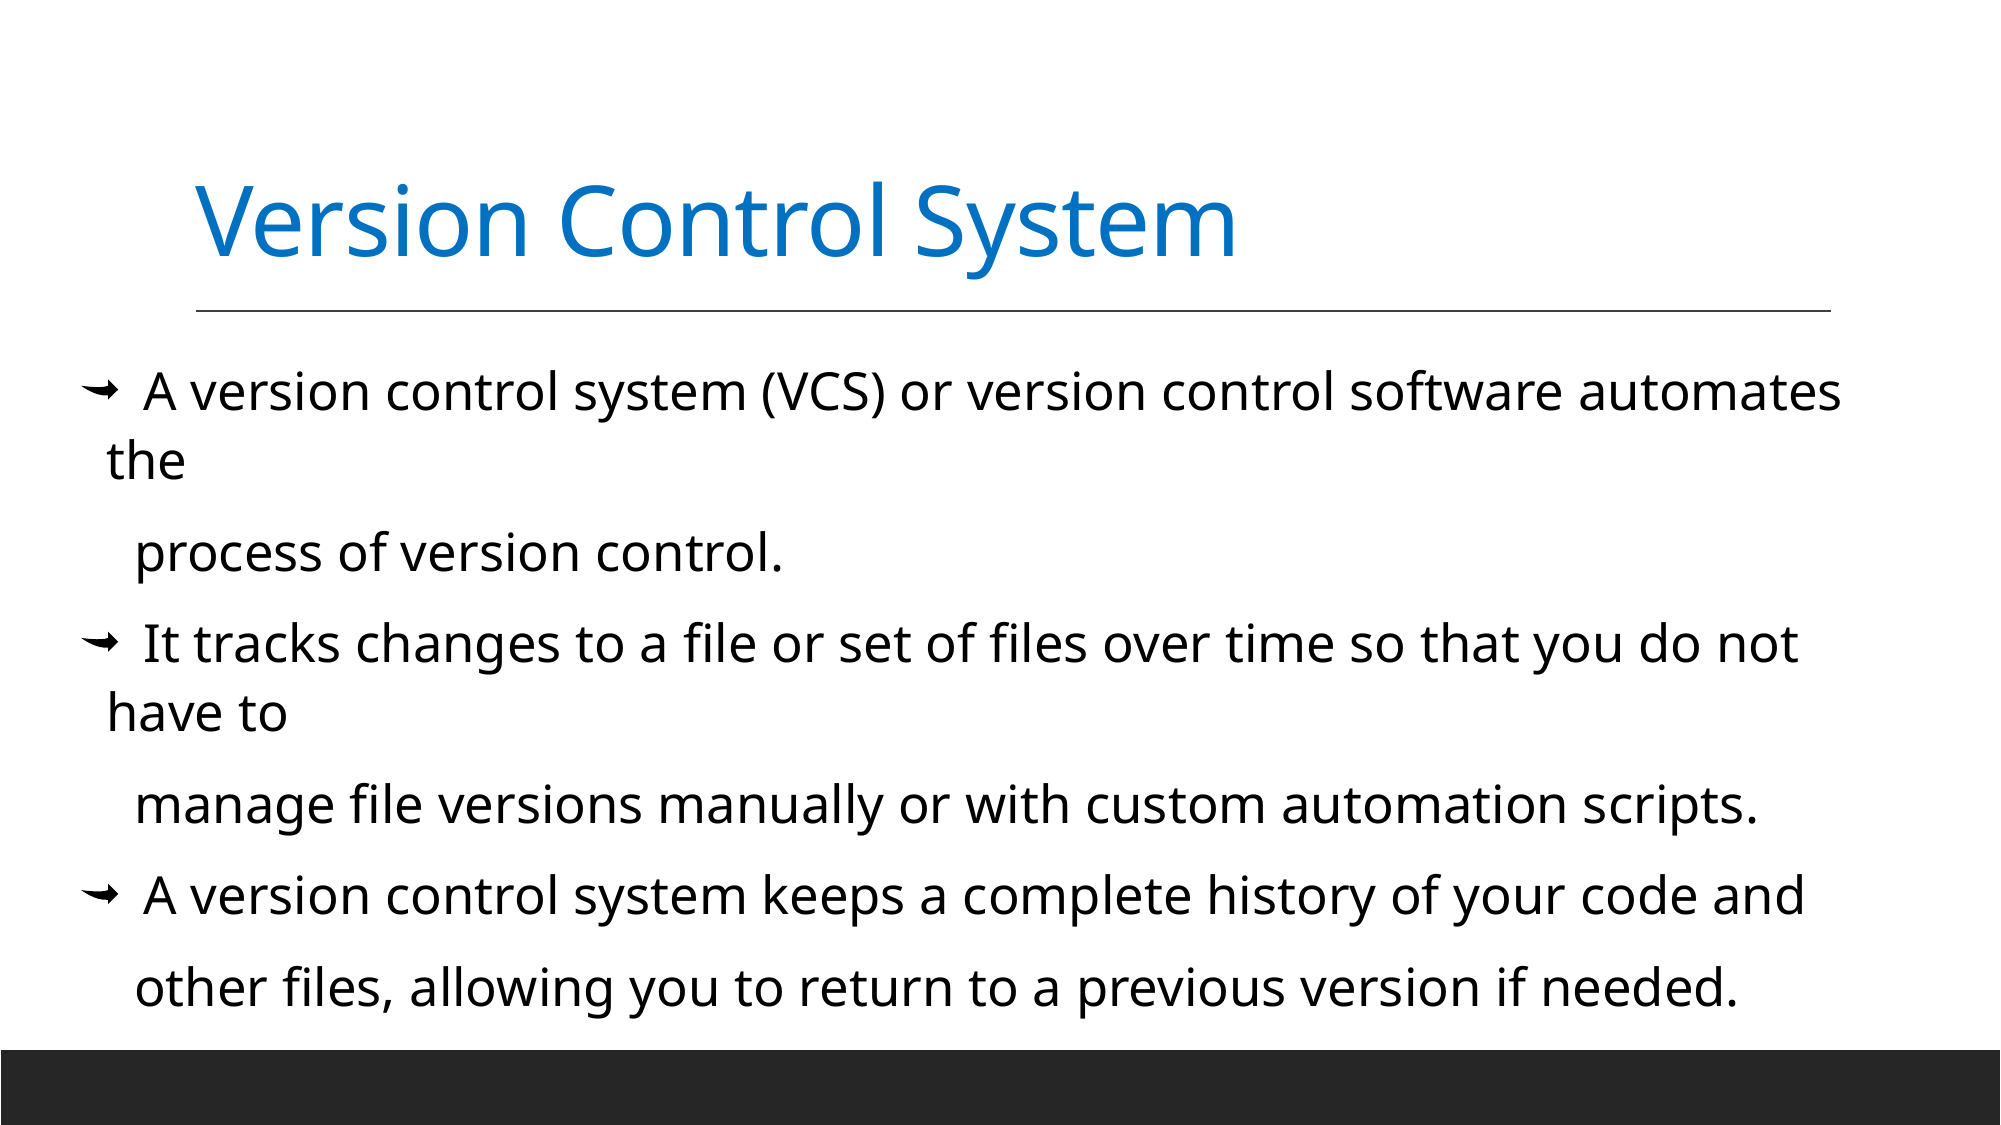

# Version Control System
 A version control system (VCS) or version control software automates the
 process of version control.
 It tracks changes to a file or set of files over time so that you do not have to
 manage file versions manually or with custom automation scripts.
 A version control system keeps a complete history of your code and
 other files, allowing you to return to a previous version if needed.